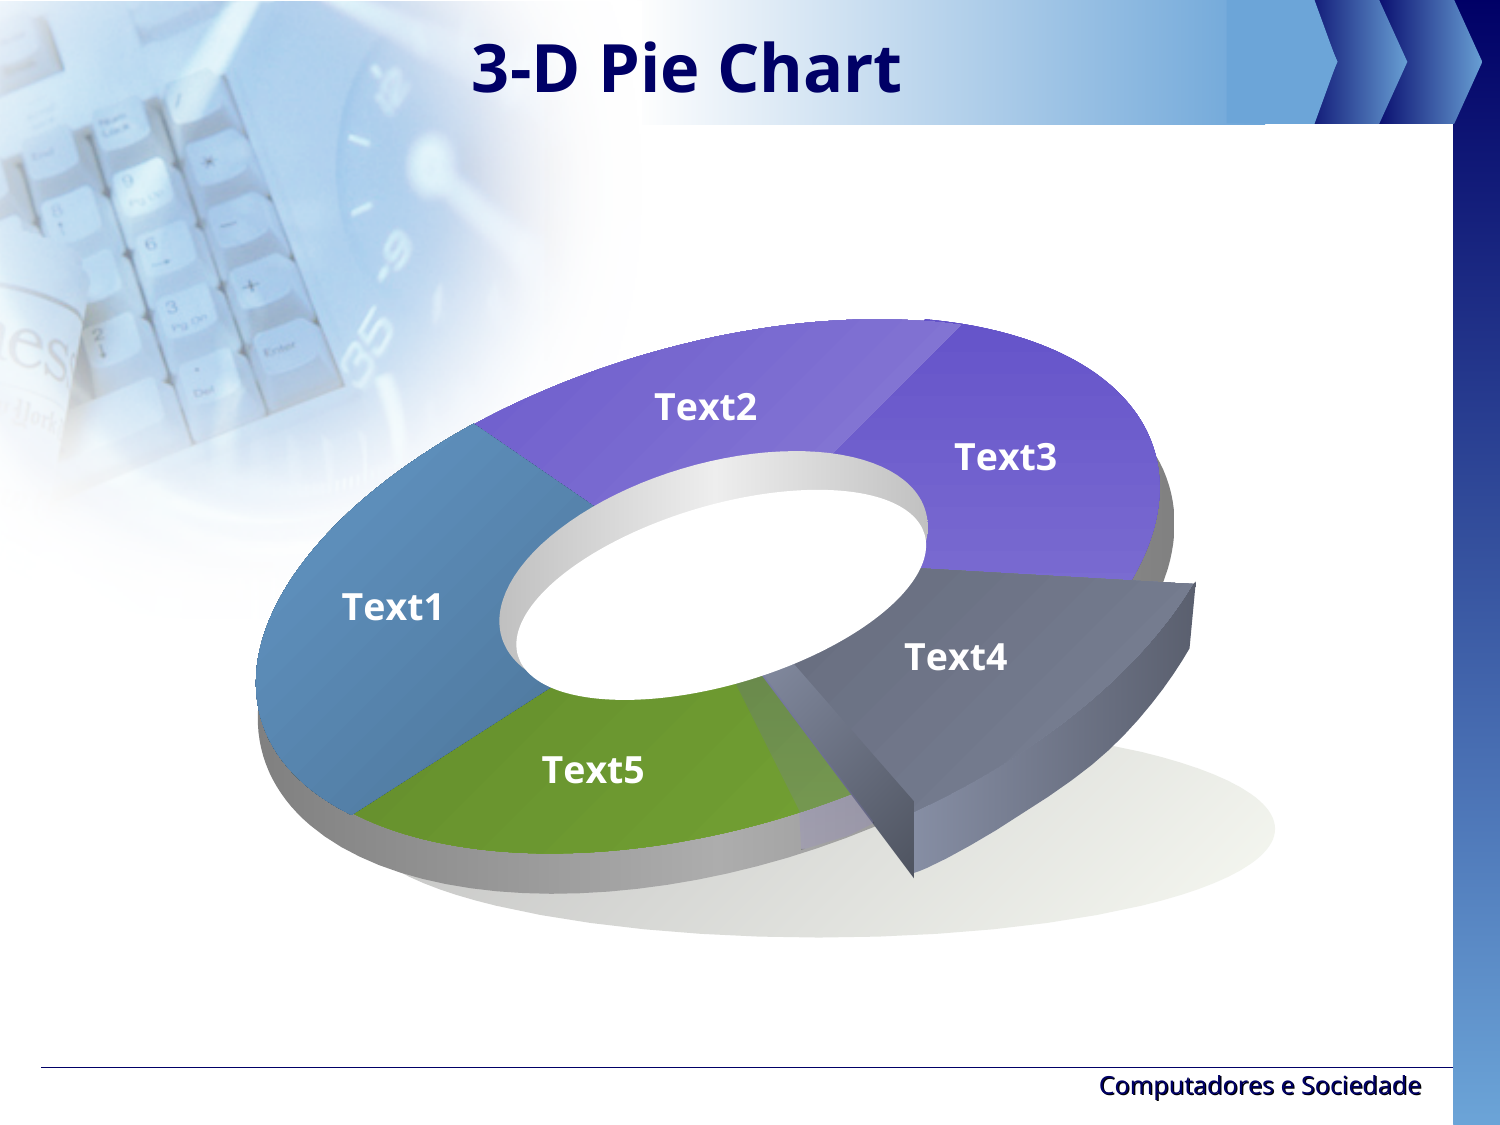

# 3-D Pie Chart
Text2
Text3
Text1
Text4
Text5